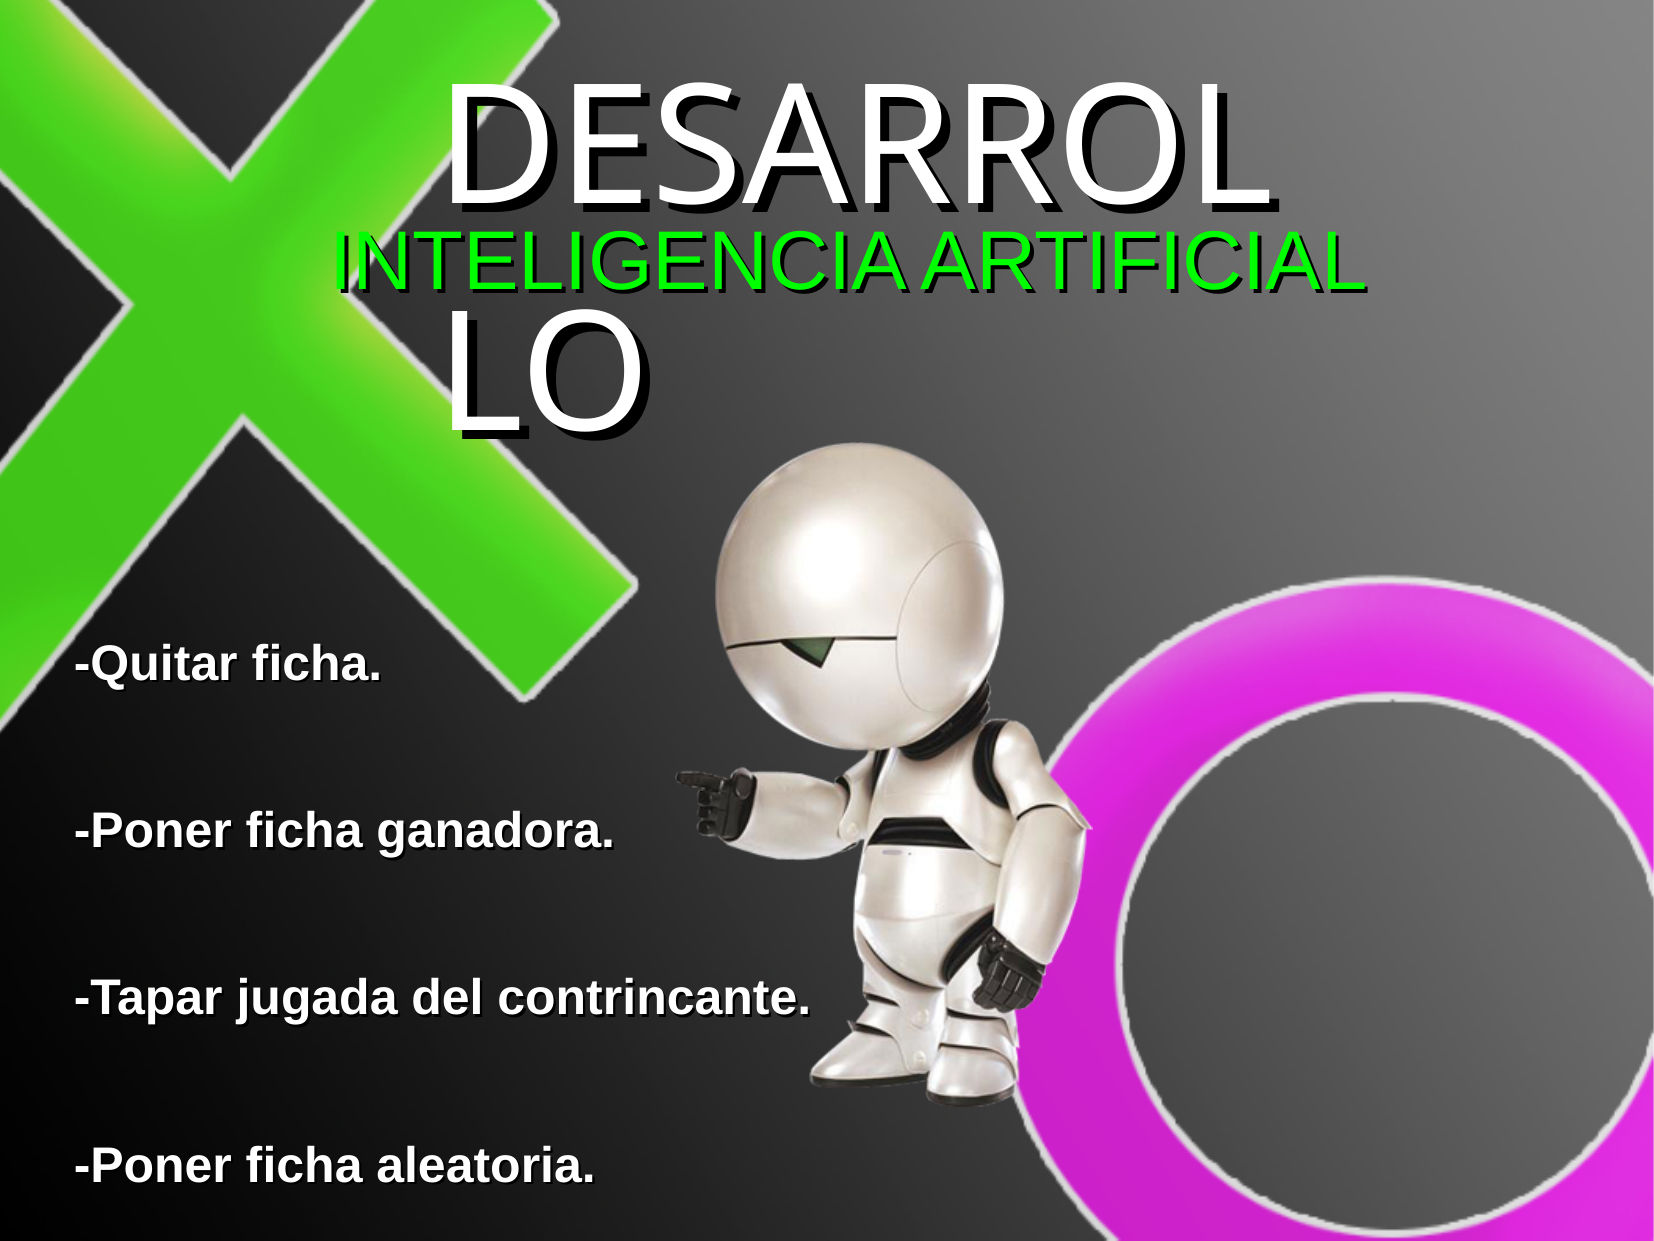

DESARROLLO
INTELIGENCIA ARTIFICIAL
-Quitar ficha.
-Poner ficha ganadora.
-Tapar jugada del contrincante.
-Poner ficha aleatoria.